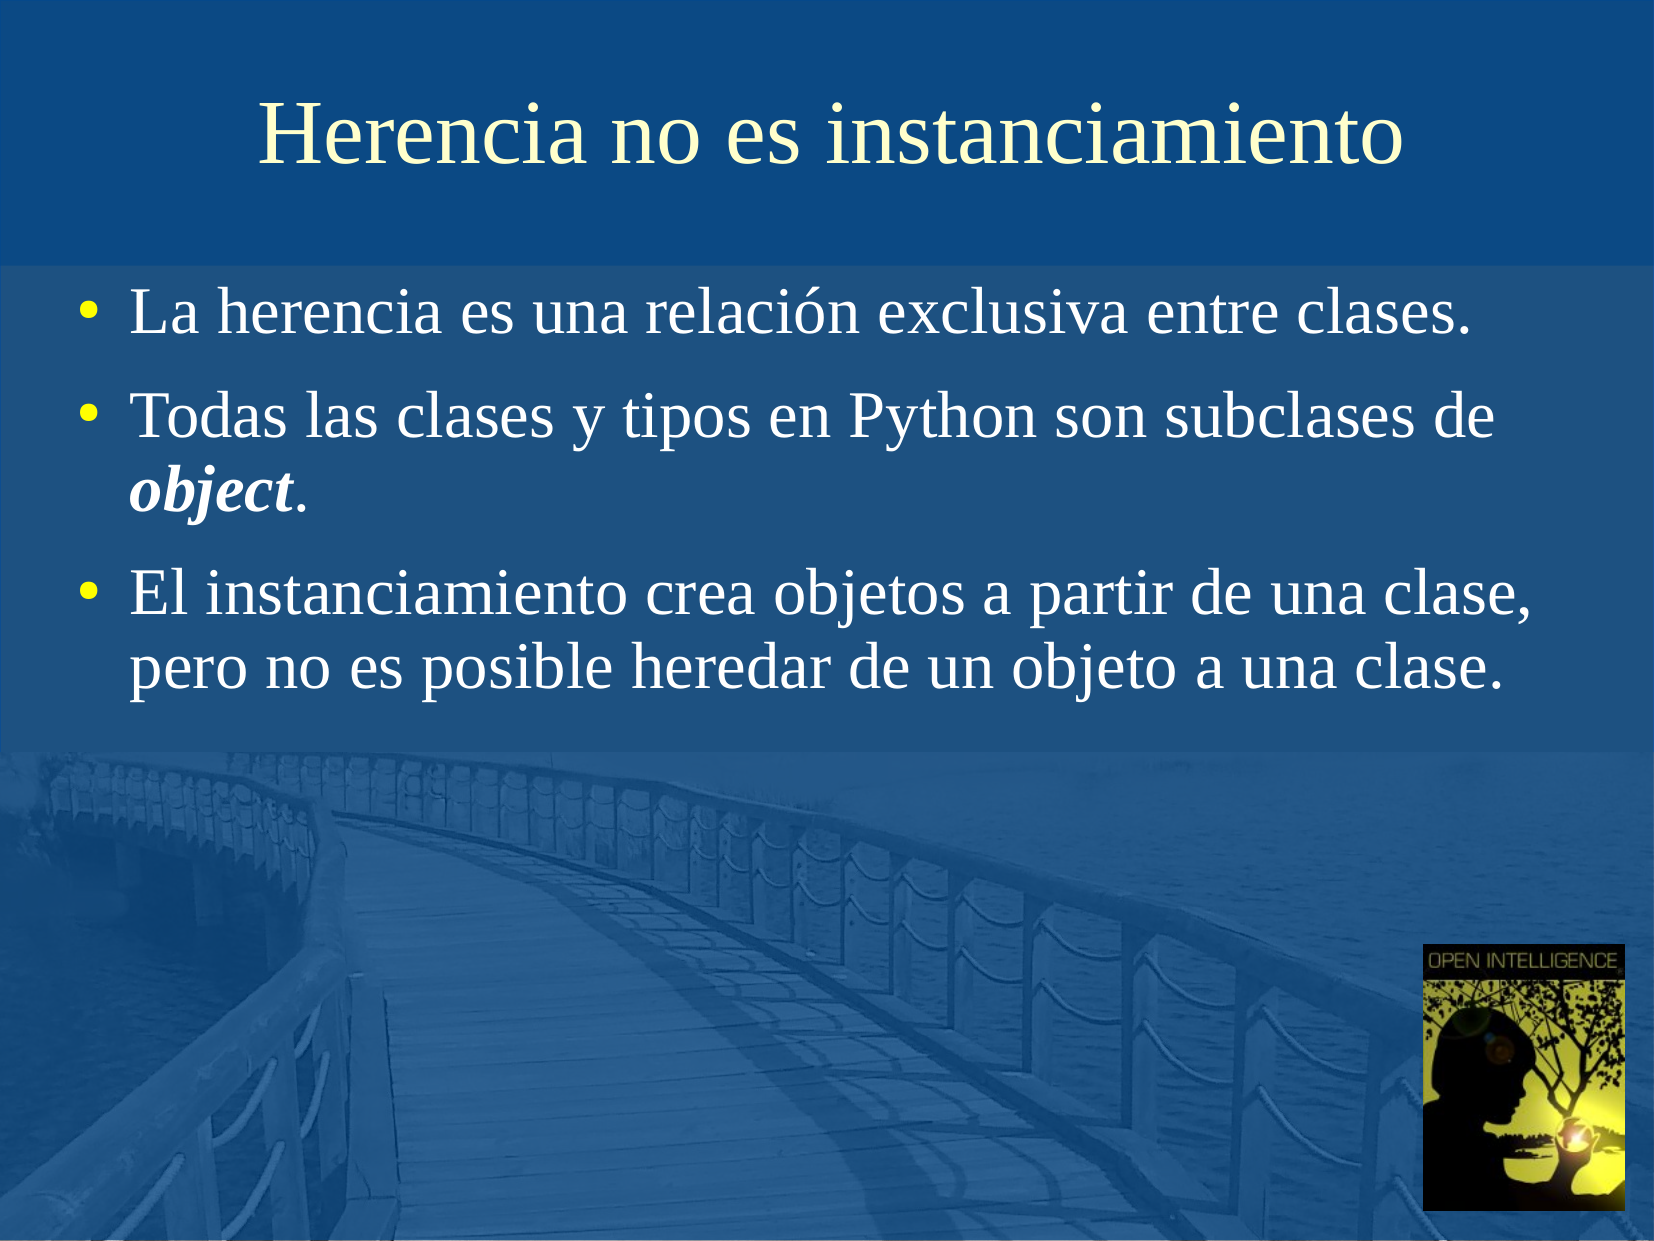

# Herencia no es instanciamiento
La herencia es una relación exclusiva entre clases.
Todas las clases y tipos en Python son subclases de object.
El instanciamiento crea objetos a partir de una clase, pero no es posible heredar de un objeto a una clase.